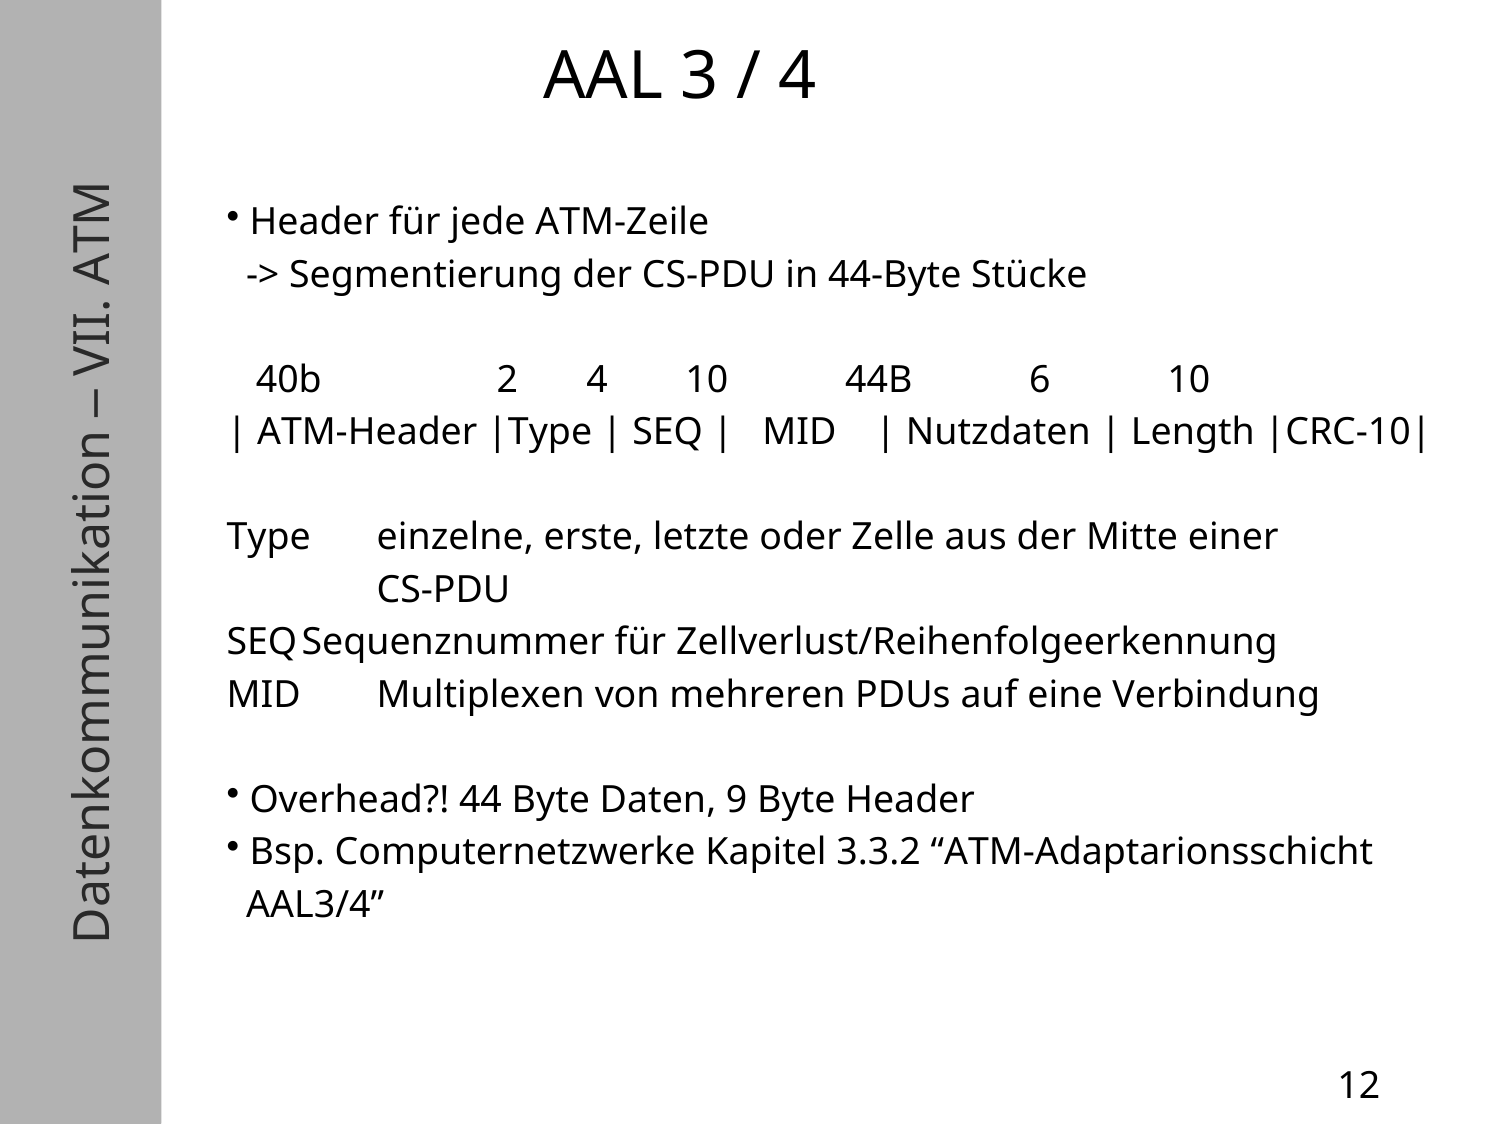

AAL 3 / 4
 Header für jede ATM-Zeile
 -> Segmentierung der CS-PDU in 44-Byte Stücke
 40b 2 4 10 44B 6 10
| ATM-Header |Type | SEQ | MID | Nutzdaten | Length |CRC-10|
Type	einzelne, erste, letzte oder Zelle aus der Mitte einer
		CS-PDU
SEQ	Sequenznummer für Zellverlust/Reihenfolgeerkennung
MID		Multiplexen von mehreren PDUs auf eine Verbindung
 Overhead?! 44 Byte Daten, 9 Byte Header
 Bsp. Computernetzwerke Kapitel 3.3.2 “ATM-Adaptarionsschicht
 AAL3/4”
Datenkommunikation – VII. ATM